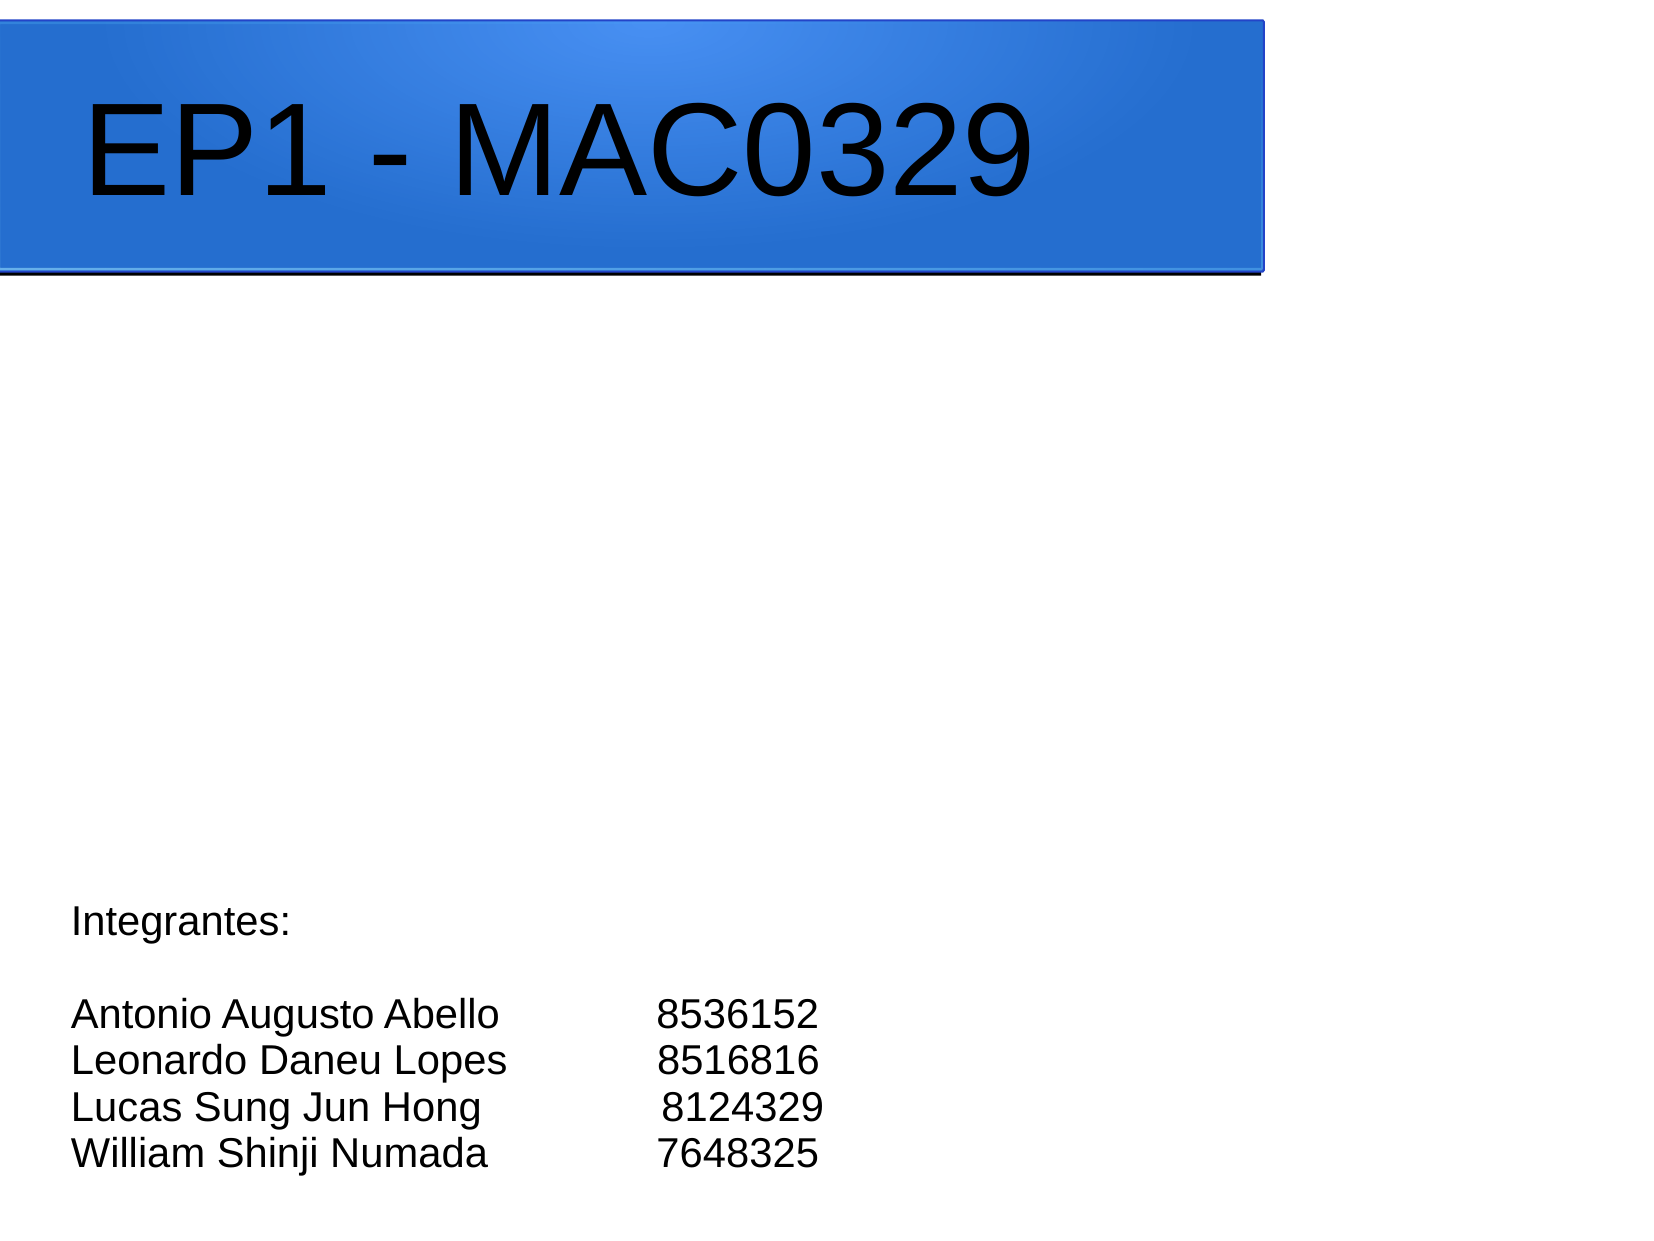

# EP1 - MAC0329
Integrantes:
Antonio Augusto Abello		 8536152
Leonardo Daneu Lopes 8516816
Lucas Sung Jun Hong			8124329
William Shinji Numada		 7648325